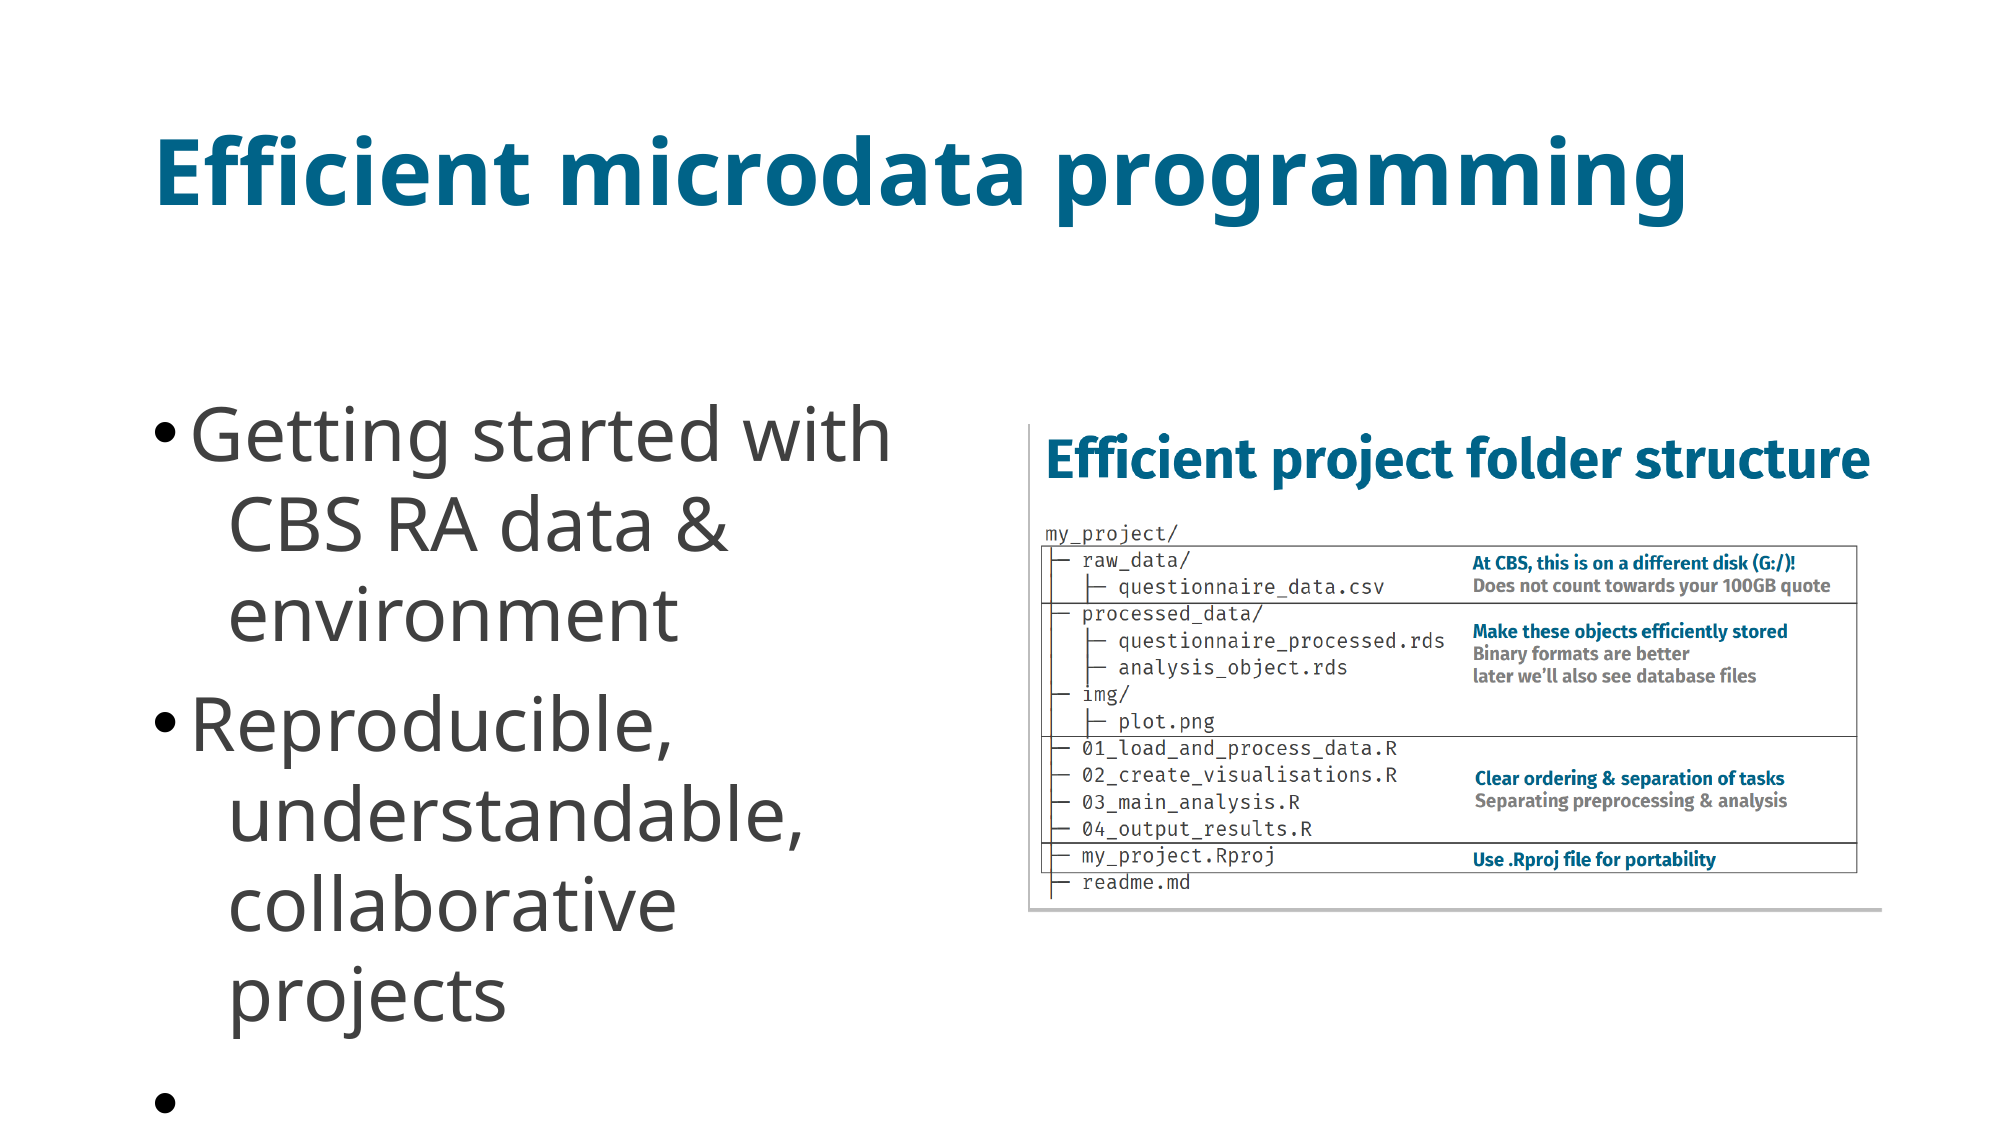

# Efficient microdata programming
Getting started with CBS RA data & environment
Reproducible, understandable, collaborative projects